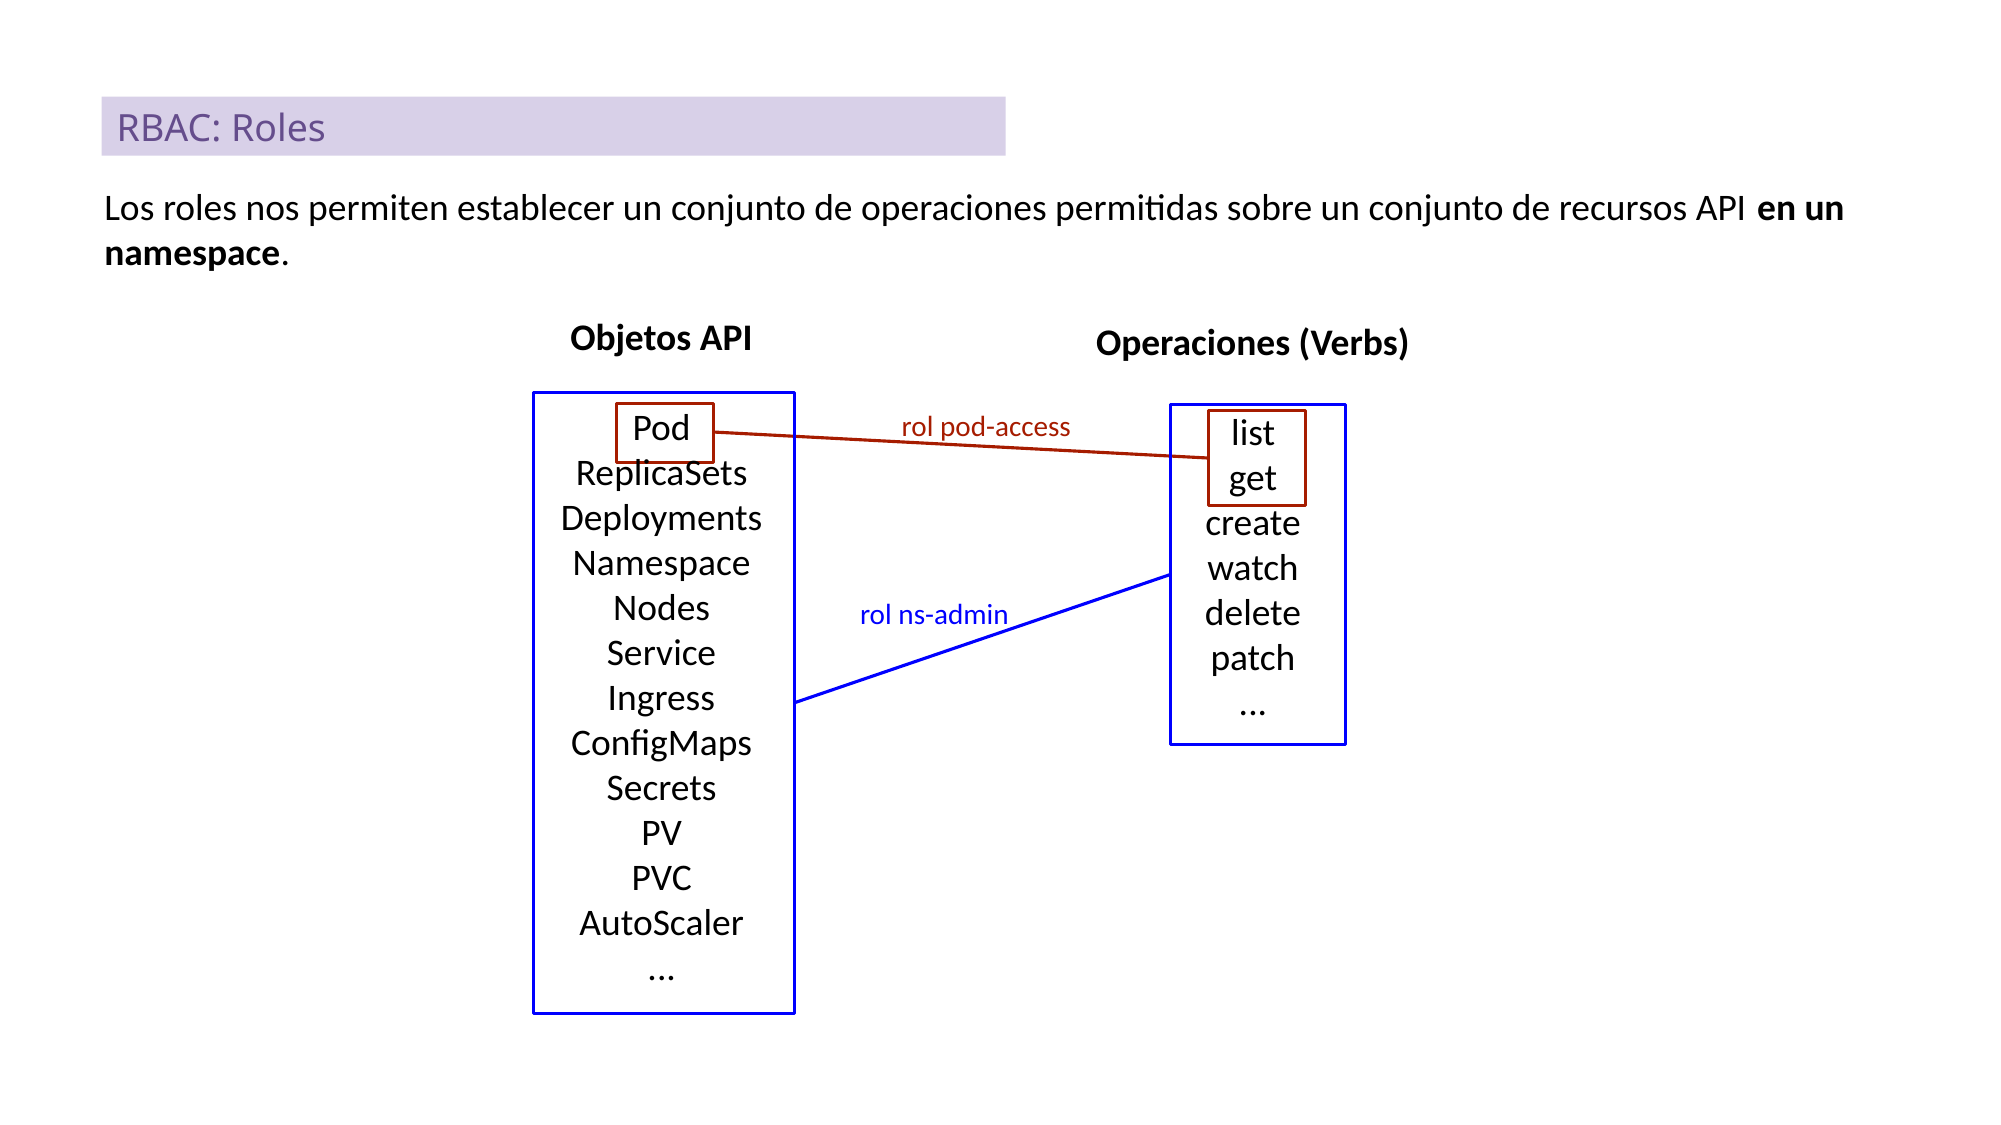

RBAC: Roles
Los roles nos permiten establecer un conjunto de operaciones permitidas sobre un conjunto de recursos API en un namespace.
Objetos API
Pod
ReplicaSets
Deployments
Namespace
Nodes
Service
Ingress
ConfigMaps
Secrets
PV
PVC
AutoScaler
...
Operaciones (Verbs)
list
get
create
watch
delete
patch
...
rol pod-access
rol ns-admin